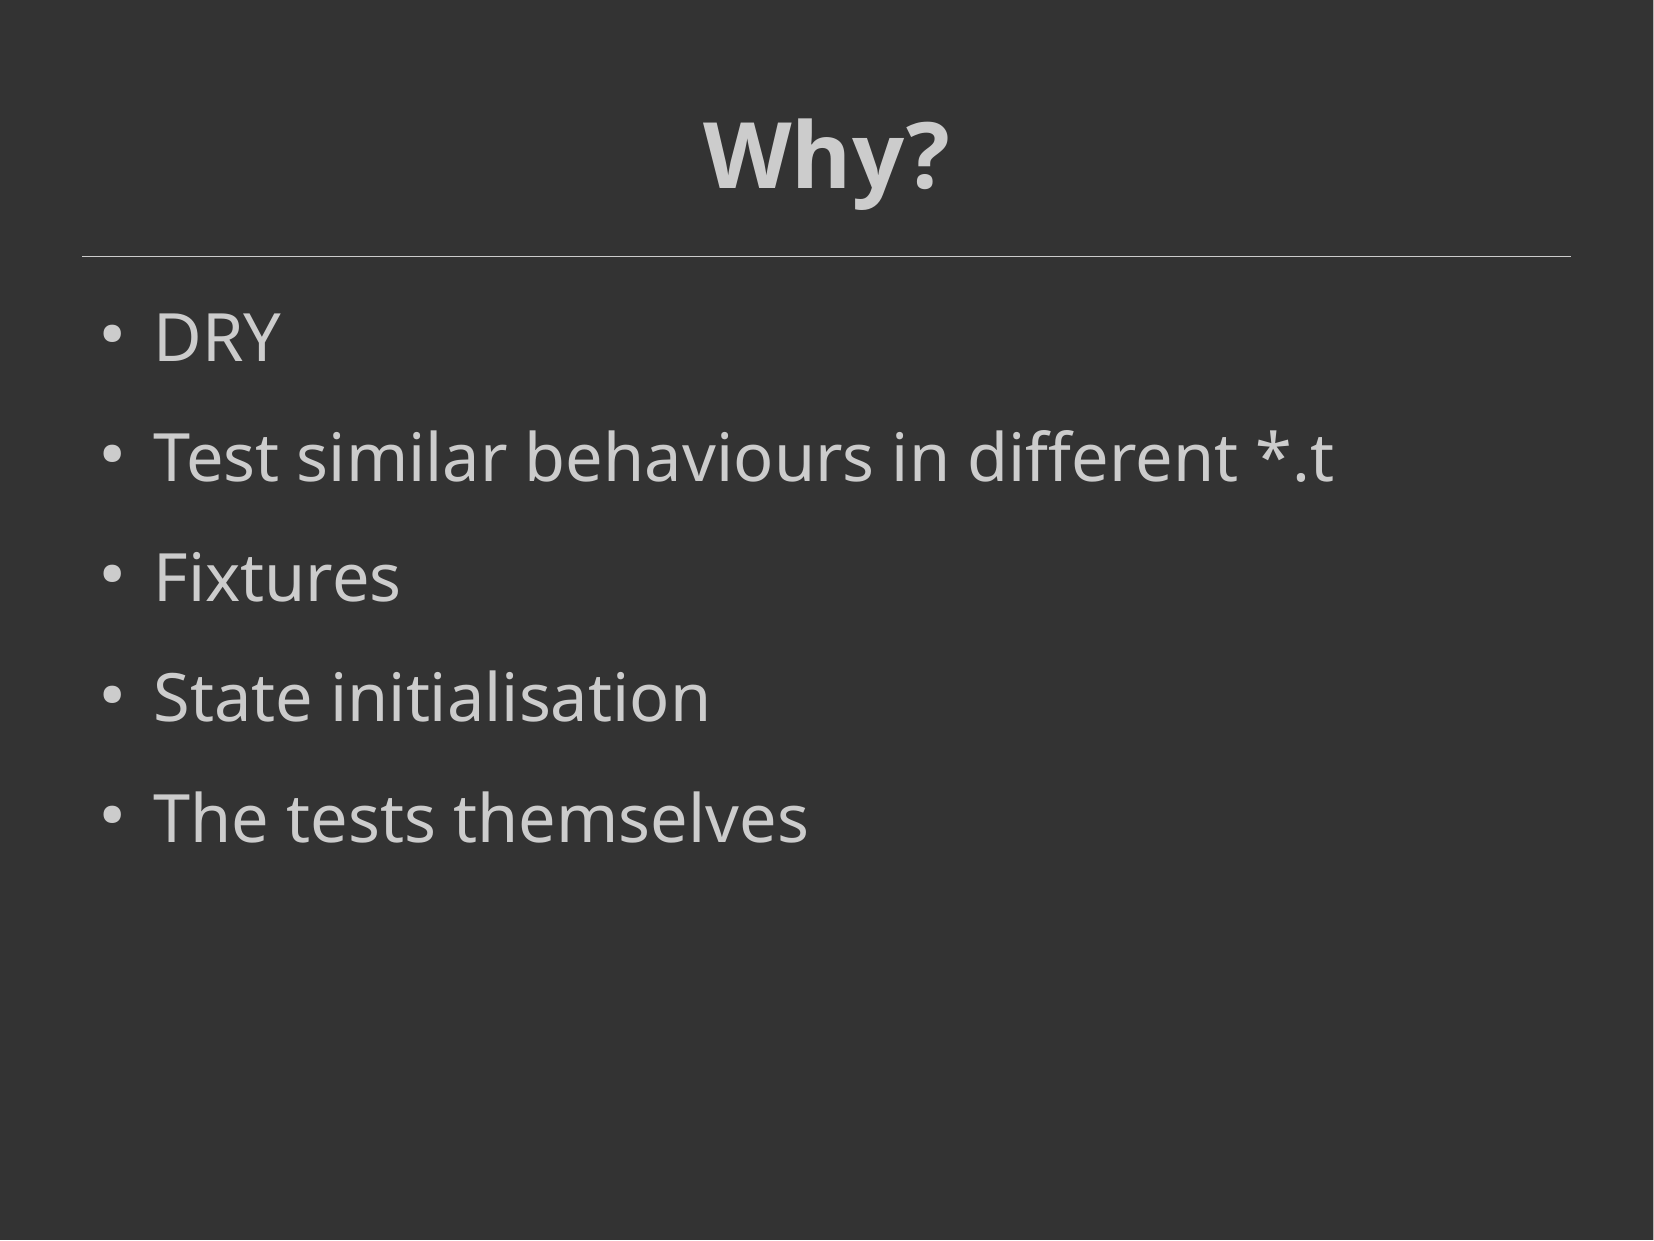

# Why?
DRY
Test similar behaviours in different *.t
Fixtures
State initialisation
The tests themselves